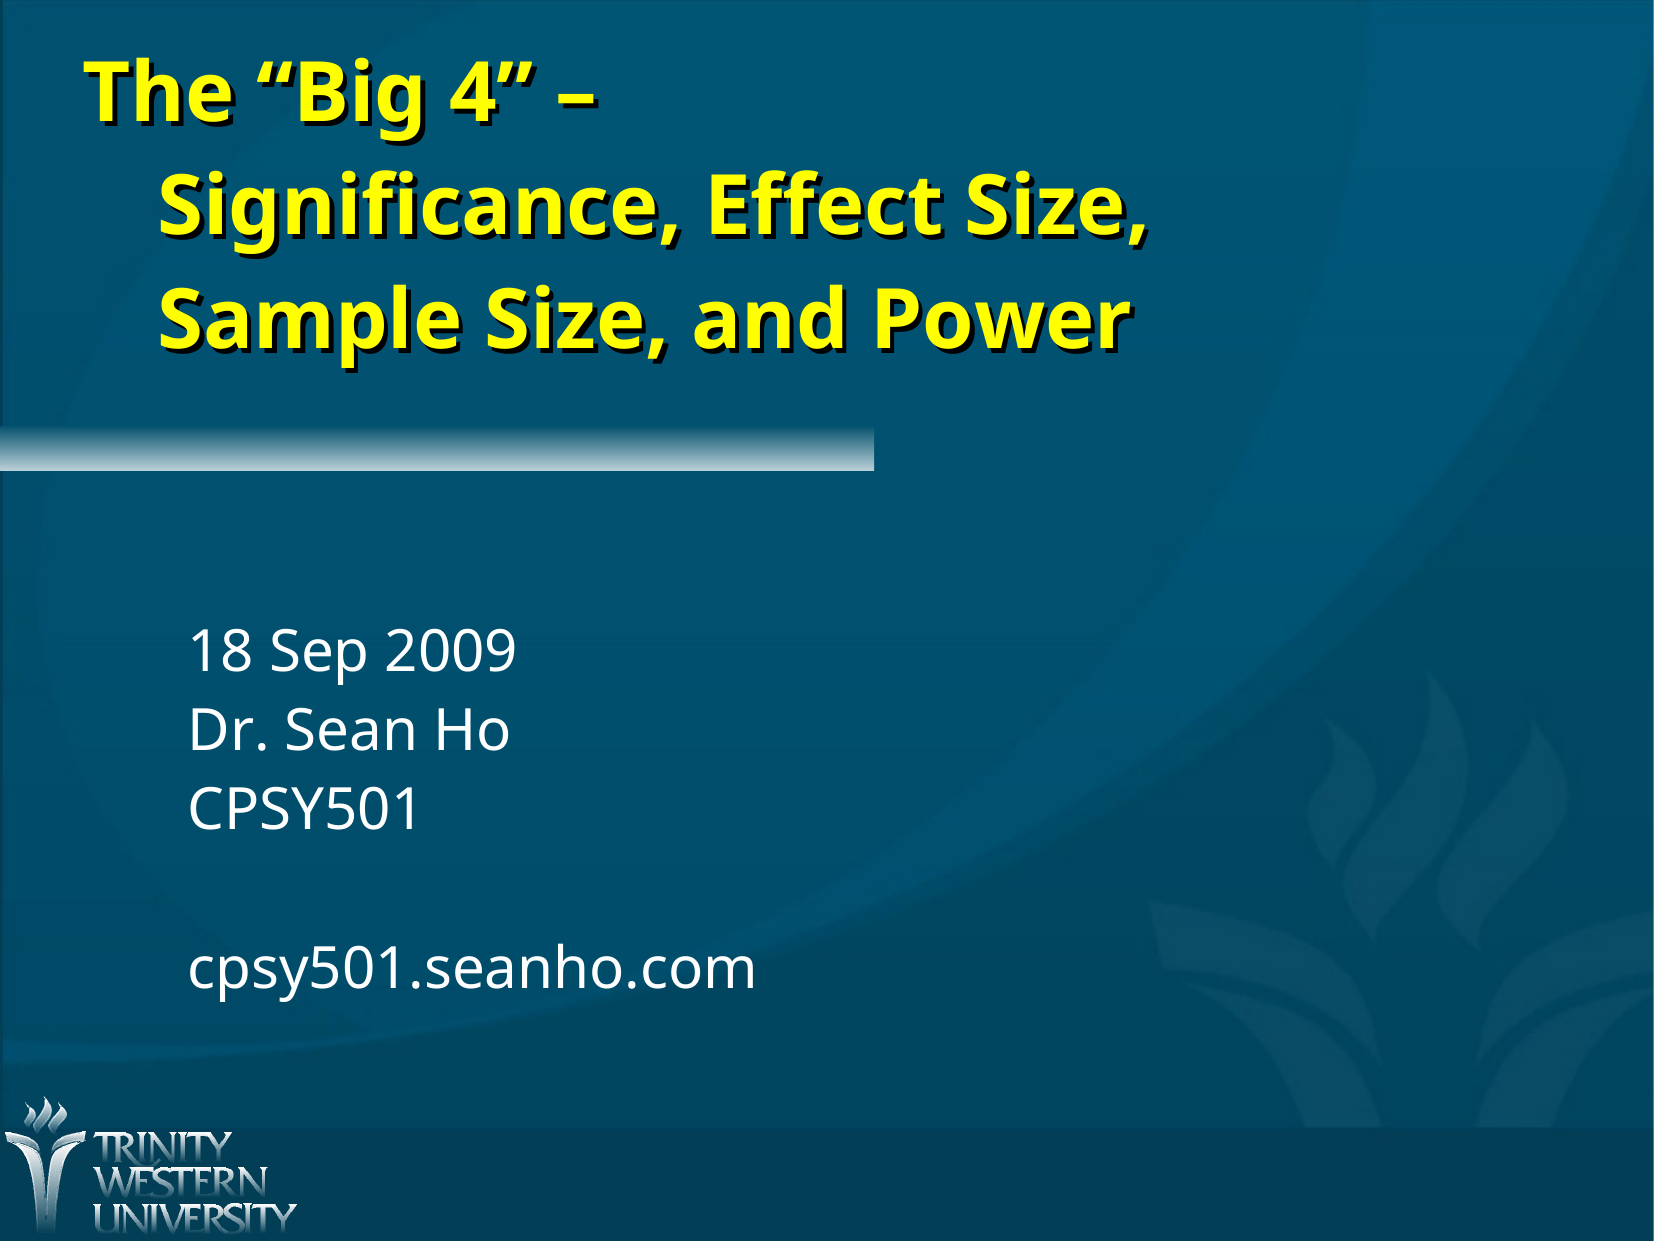

# The “Big 4” – Significance, Effect Size, Sample Size, and Power
18 Sep 2009
Dr. Sean Ho
CPSY501
cpsy501.seanho.com